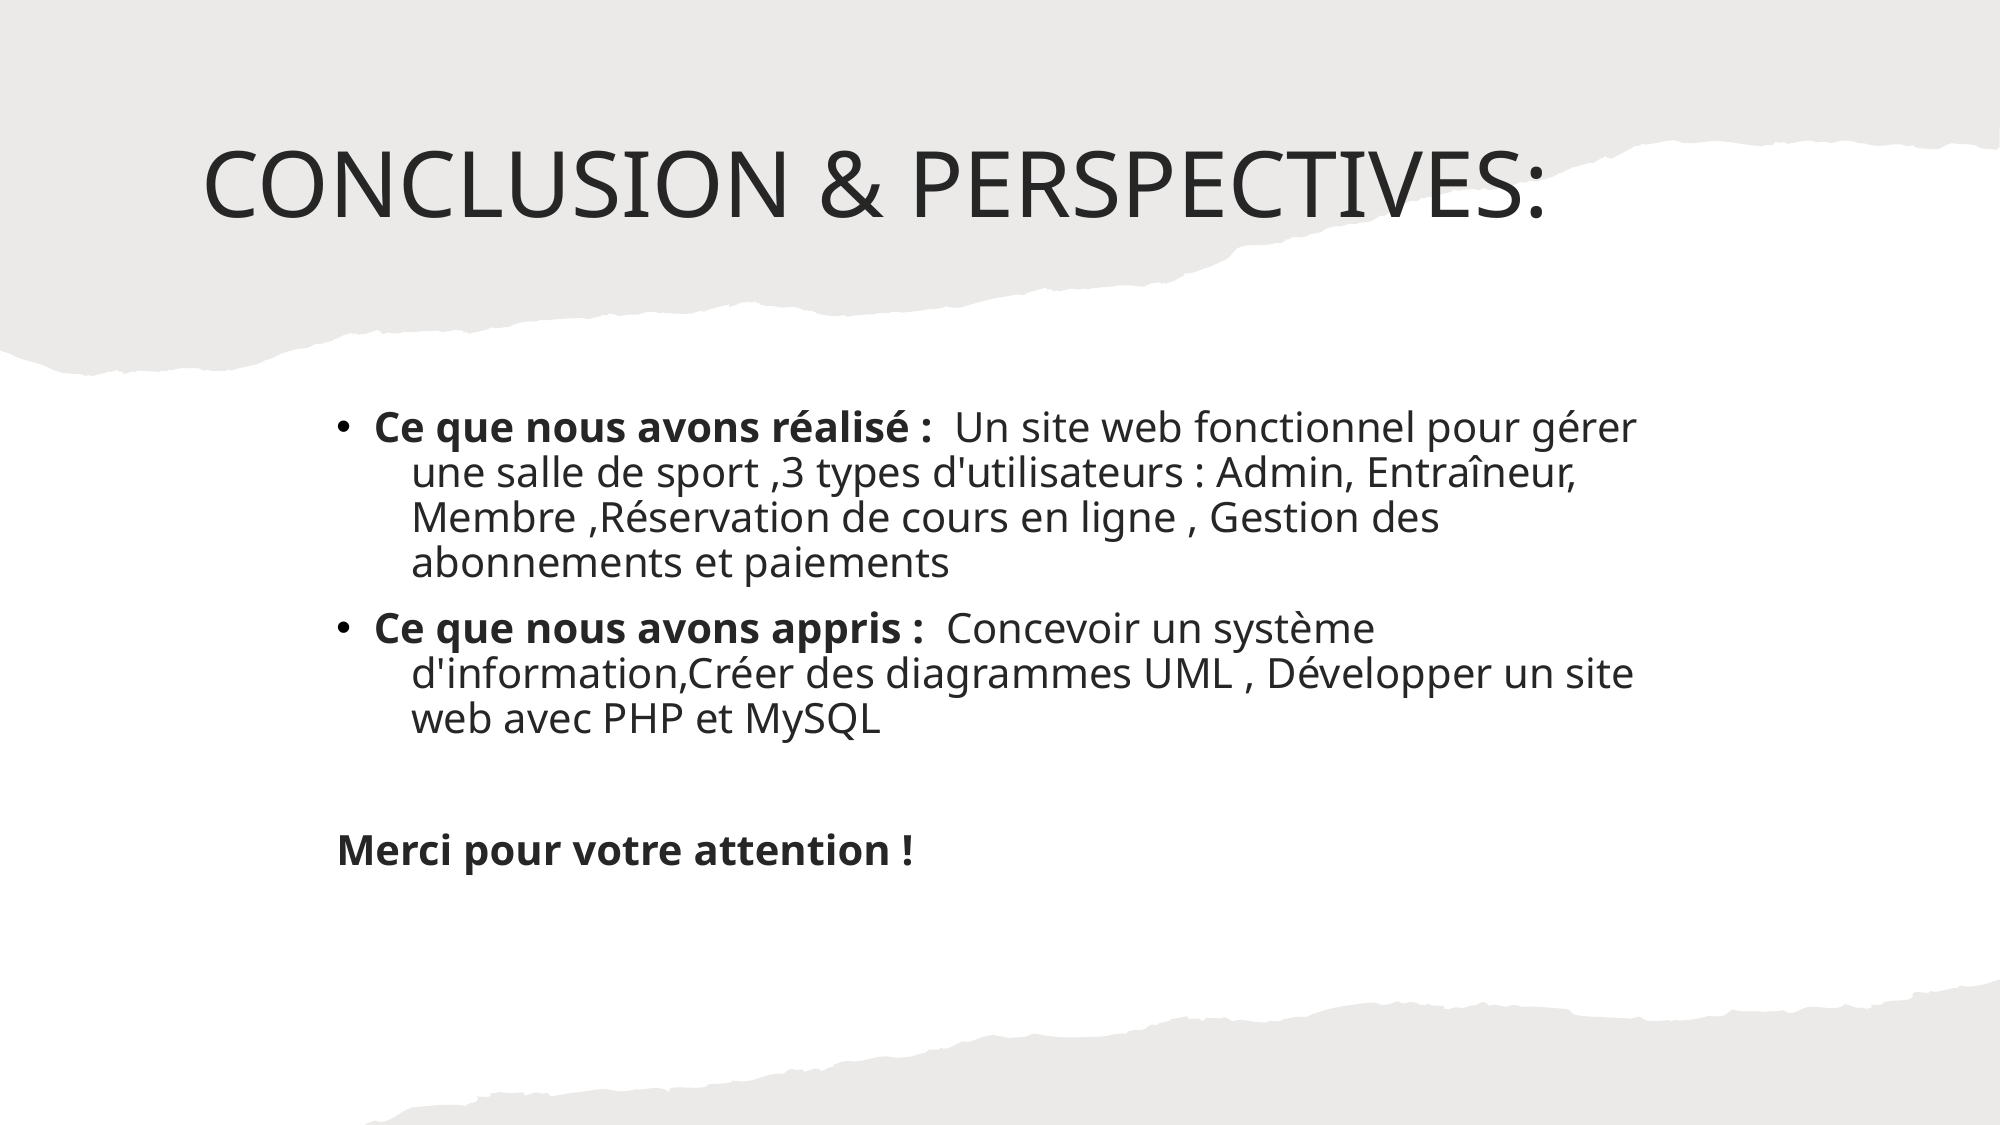

# CONCLUSION & PERSPECTIVES:
Ce que nous avons réalisé : Un site web fonctionnel pour gérer une salle de sport ,3 types d'utilisateurs : Admin, Entraîneur, Membre ,Réservation de cours en ligne , Gestion des abonnements et paiements
Ce que nous avons appris : Concevoir un système d'information,Créer des diagrammes UML , Développer un site web avec PHP et MySQL
Merci pour votre attention !